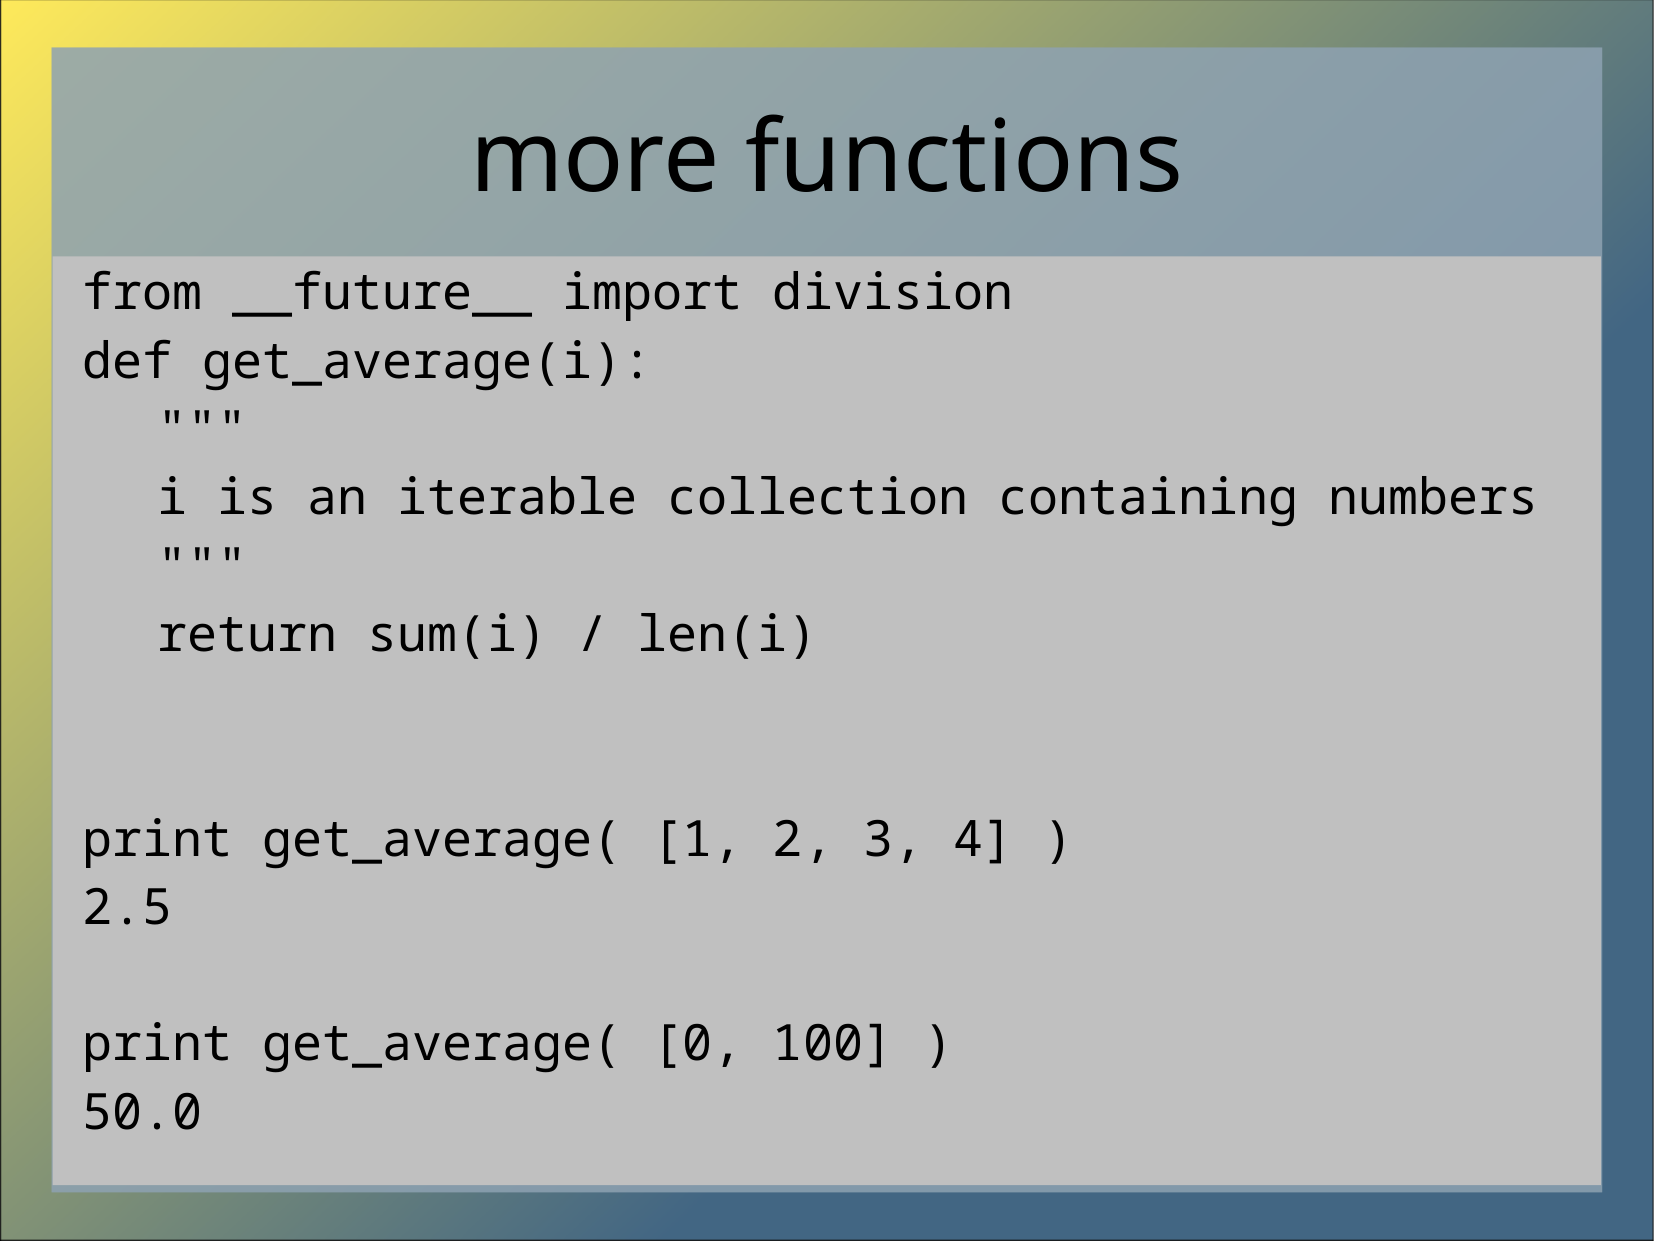

# more functions
from __future__ import division
def get_average(i):
	"""
	i is an iterable collection containing numbers
	"""
	return sum(i) / len(i)
print get_average( [1, 2, 3, 4] )
2.5
print get_average( [0, 100] )
50.0